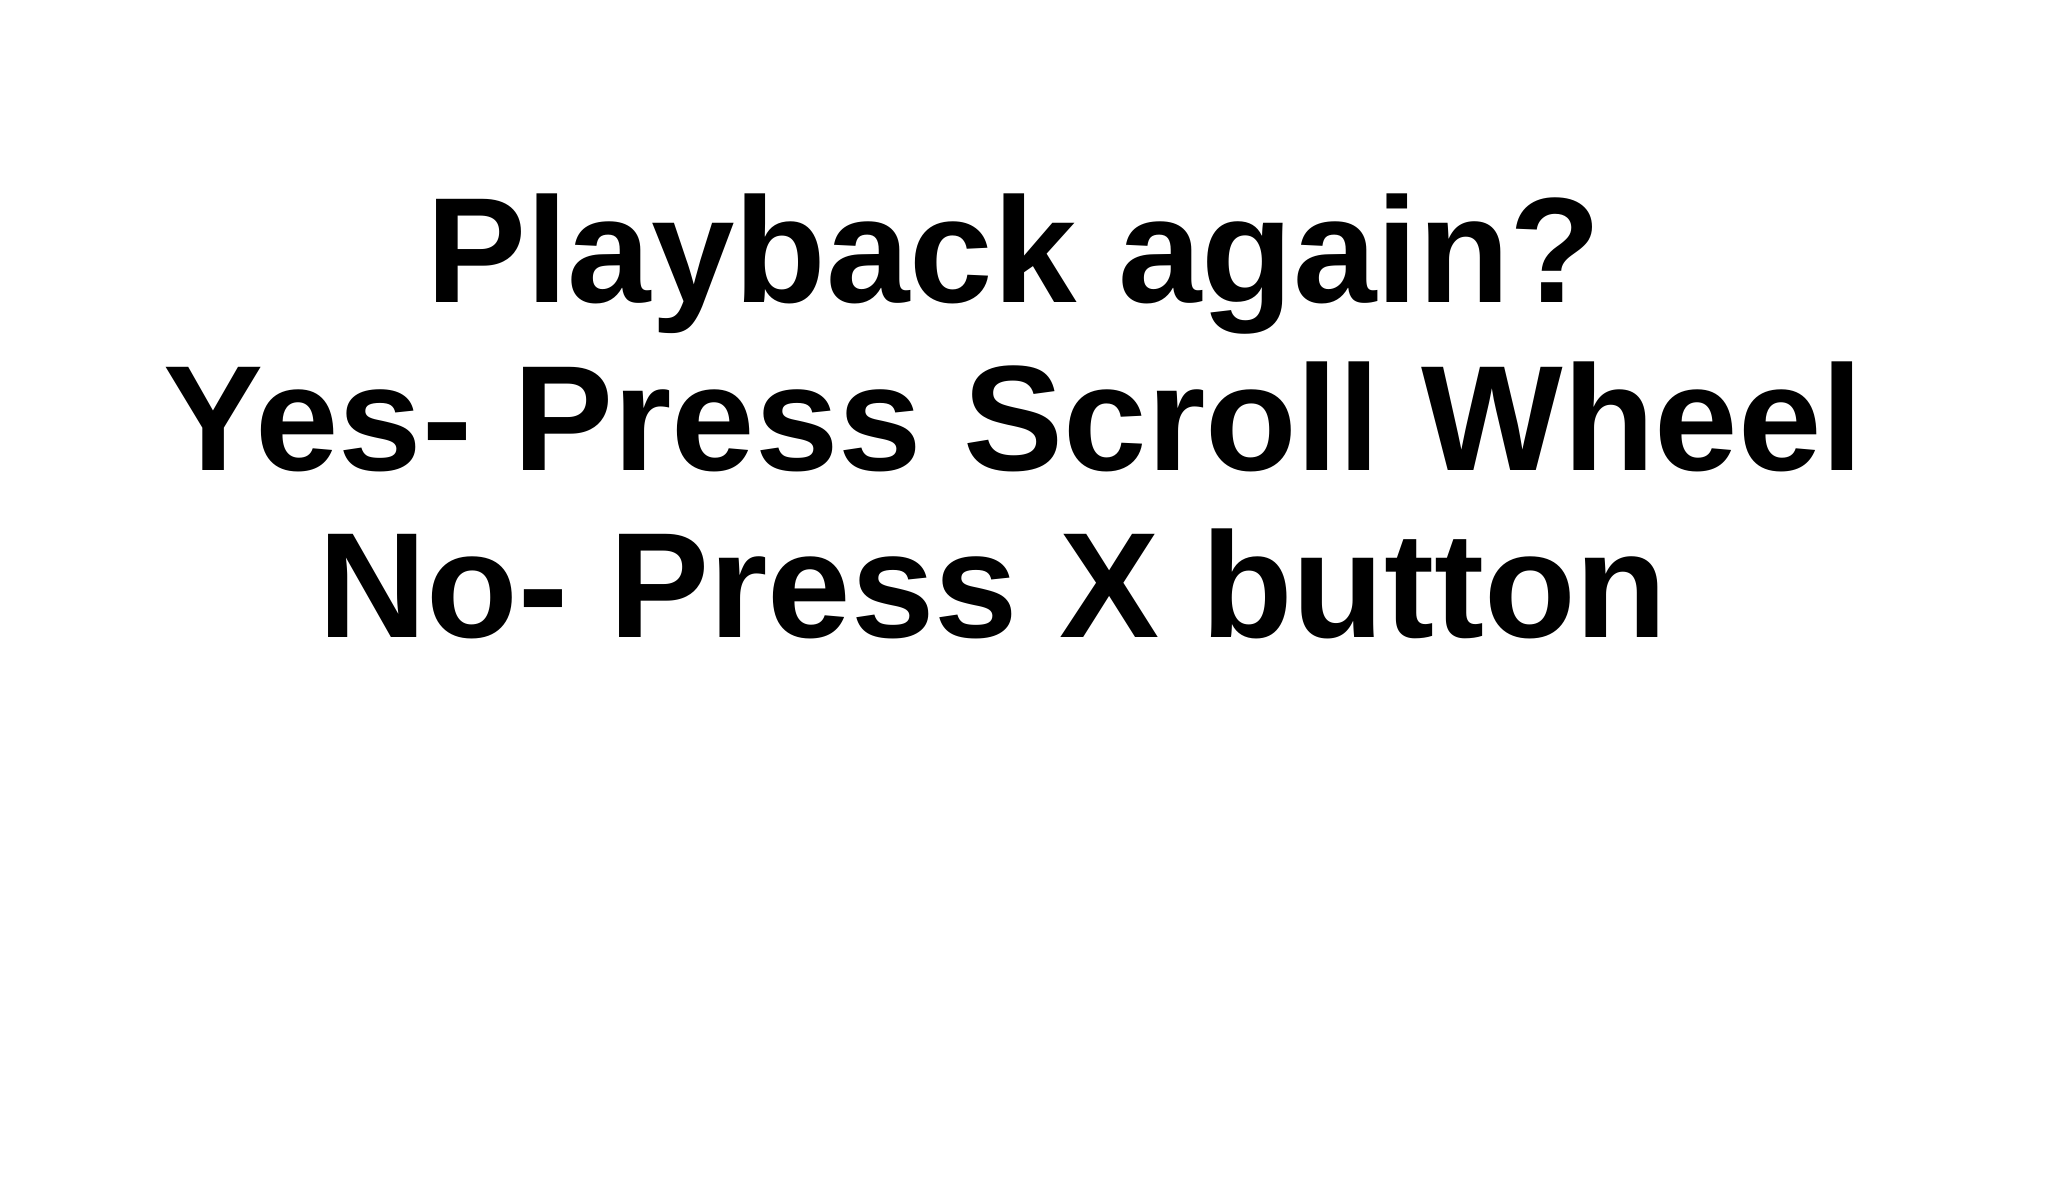

Playback again?
Yes- Press Scroll Wheel
No- Press X button